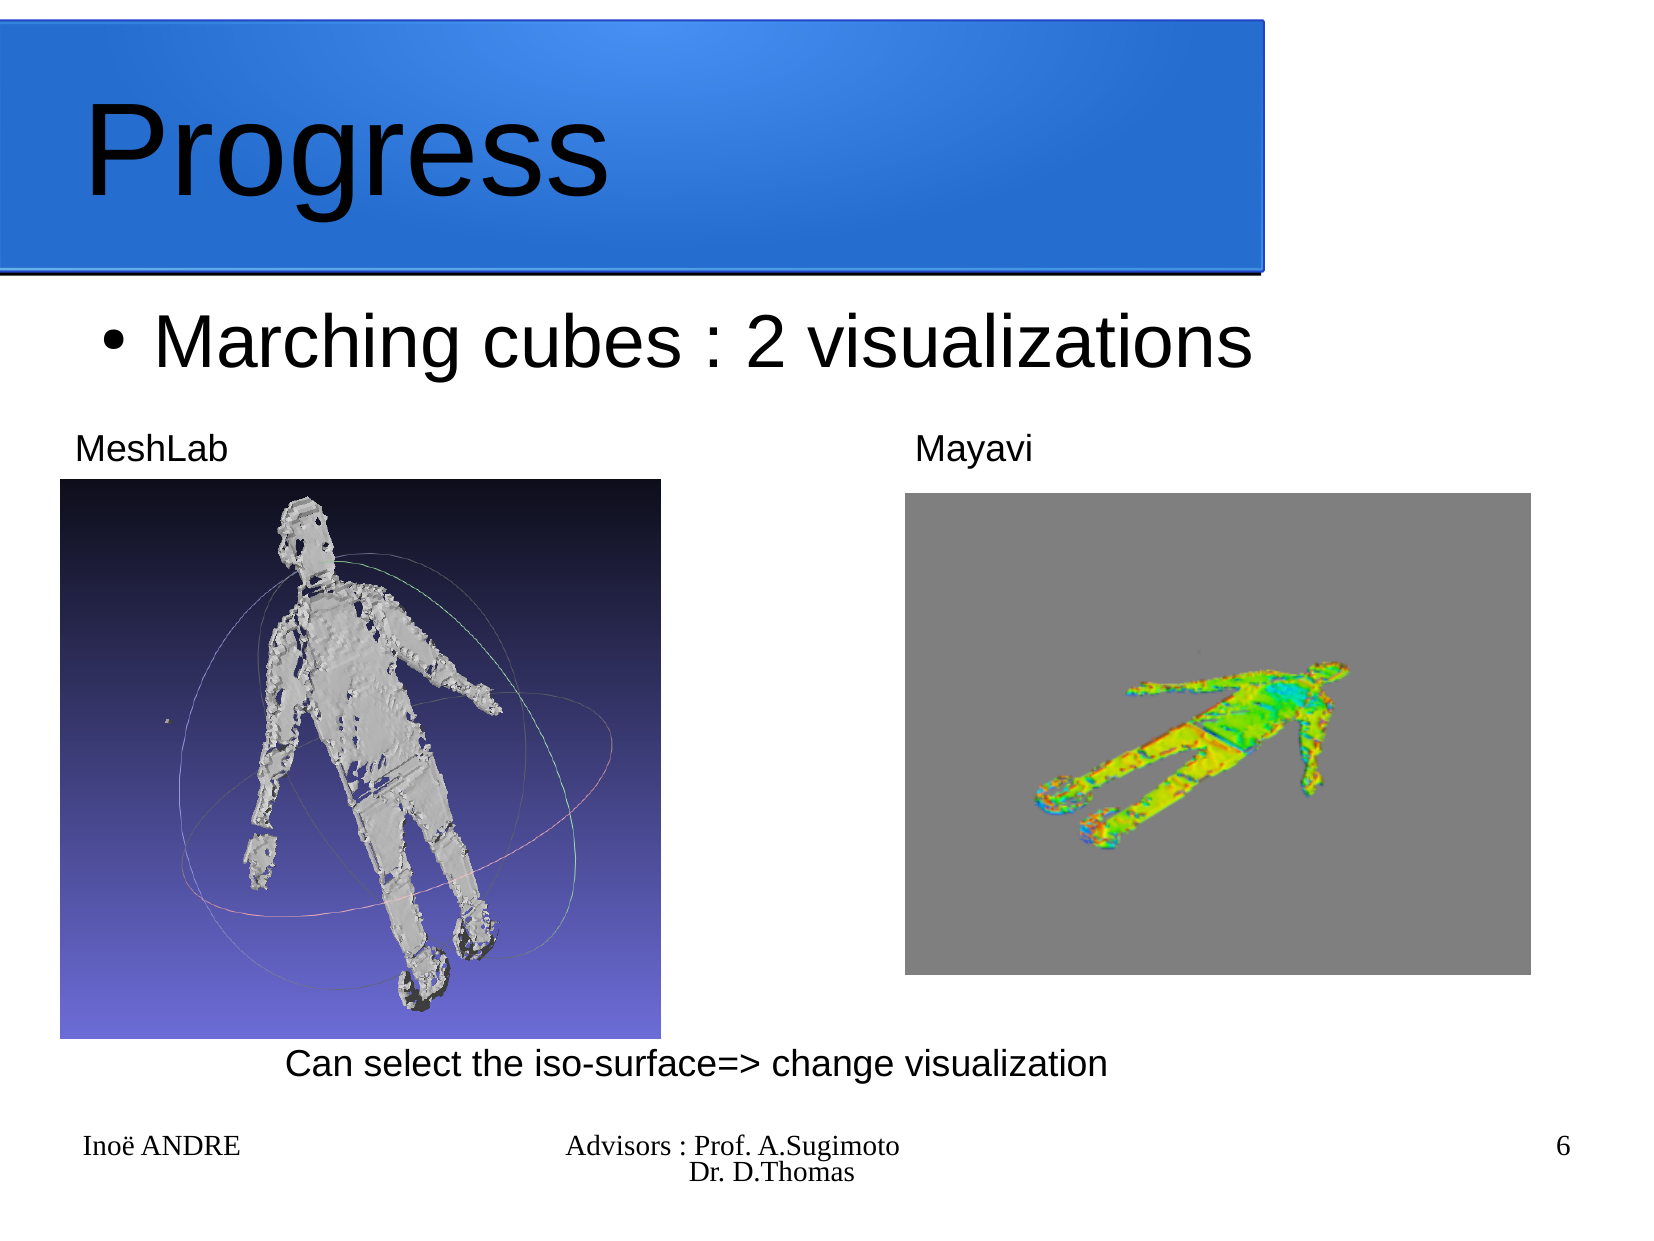

# Progress
Marching cubes : 2 visualizations
MeshLab
Mayavi
Can select the iso-surface=> change visualization
Inoë ANDRE
Advisors : Prof. A.Sugimoto Dr. D.Thomas
6